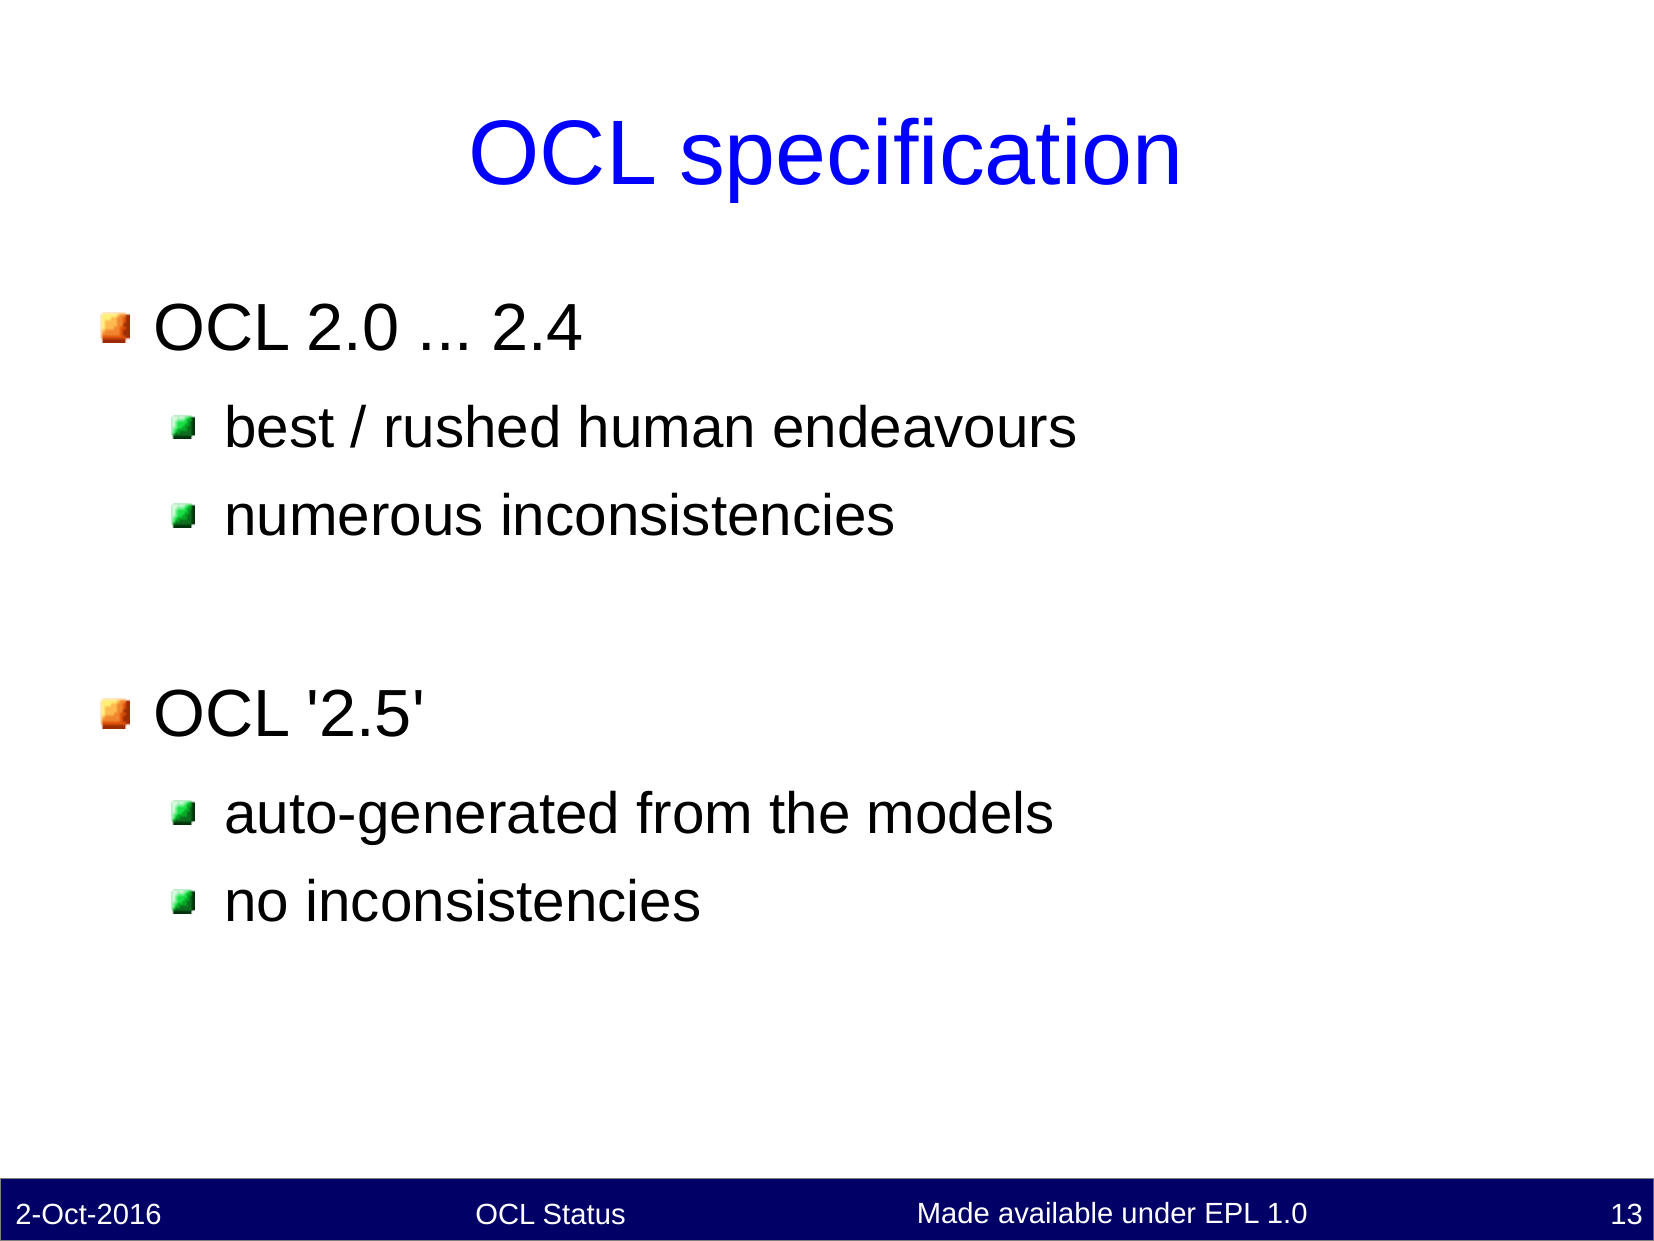

# OCL specification
OCL 2.0 ... 2.4
best / rushed human endeavours
numerous inconsistencies
OCL '2.5'
auto-generated from the models
no inconsistencies
2-Oct-2016
OCL Status
13